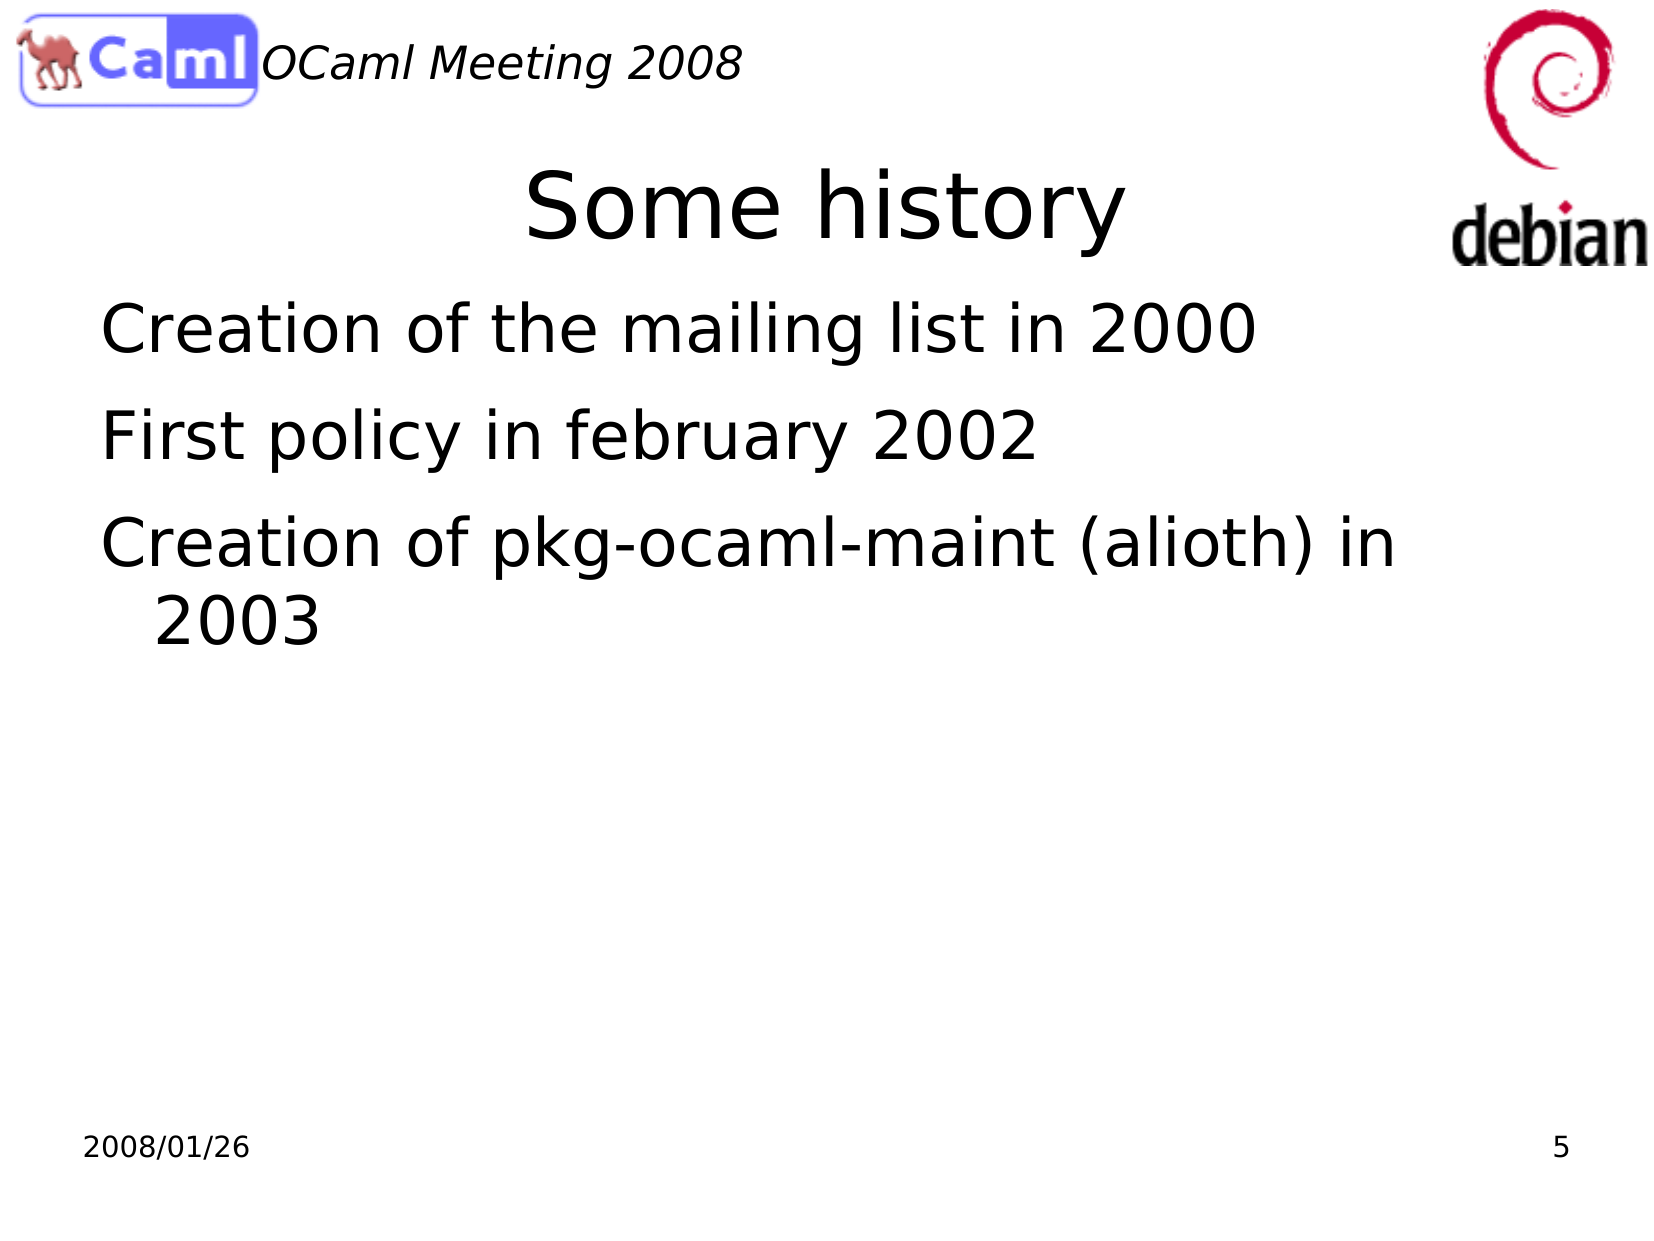

# Some history
Creation of the mailing list in 2000
First policy in february 2002
Creation of pkg-ocaml-maint (alioth) in 2003
2008/01/26
5